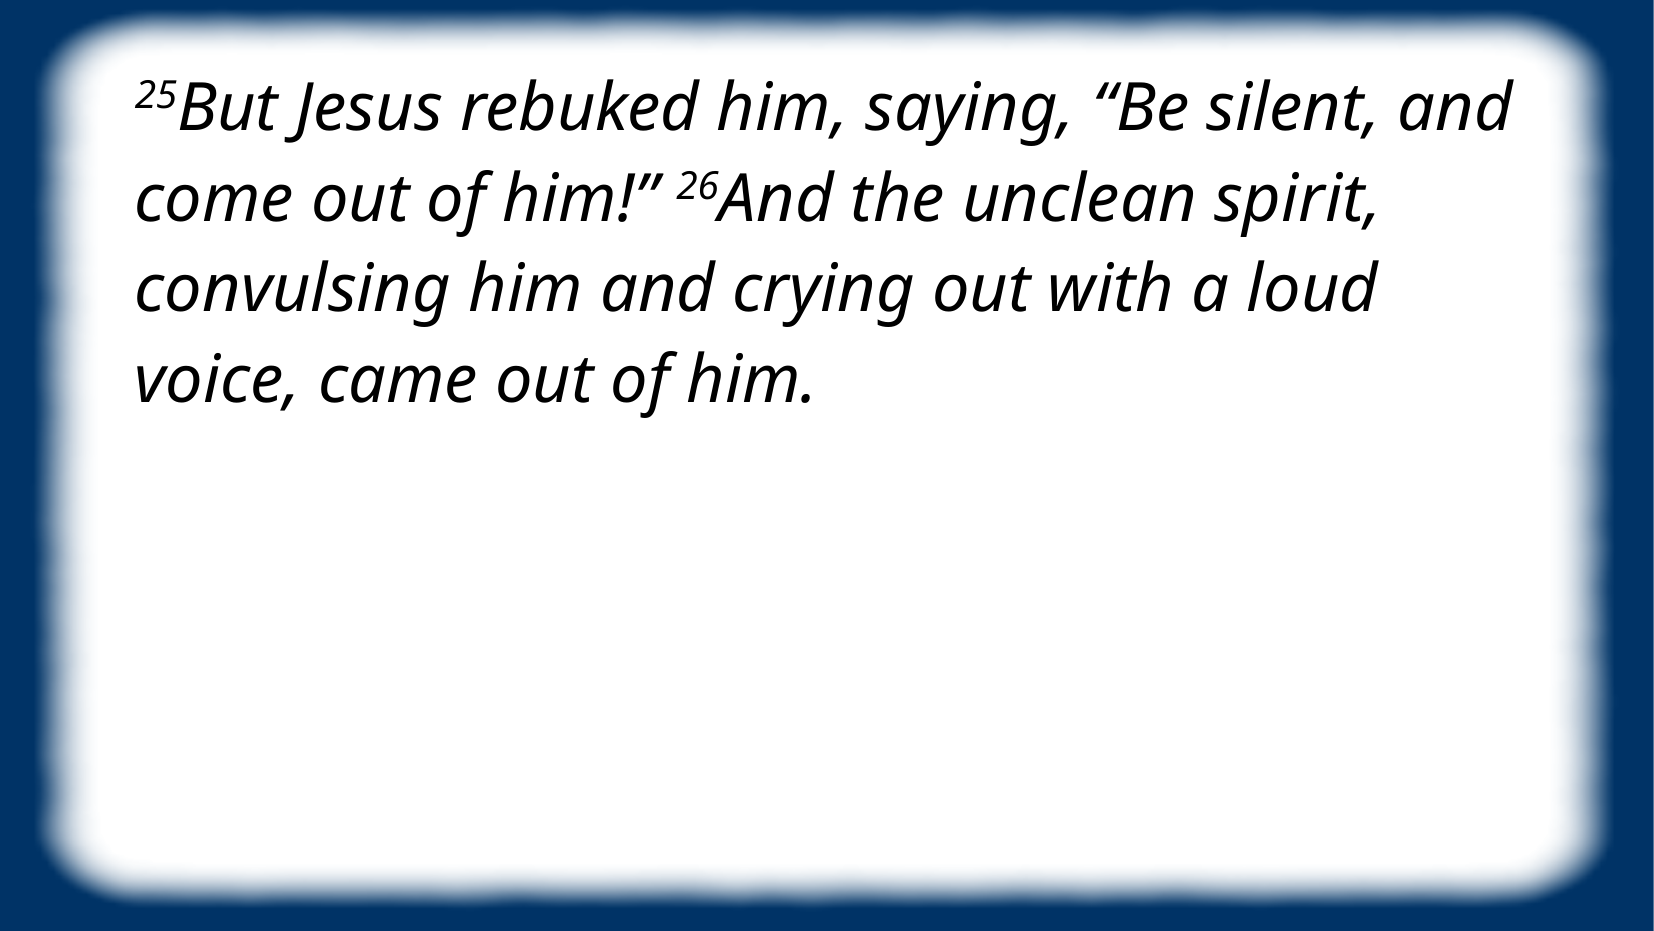

25But Jesus rebuked him, saying, “Be silent, and come out of him!” 26And the unclean spirit, convulsing him and crying out with a loud voice, came out of him.